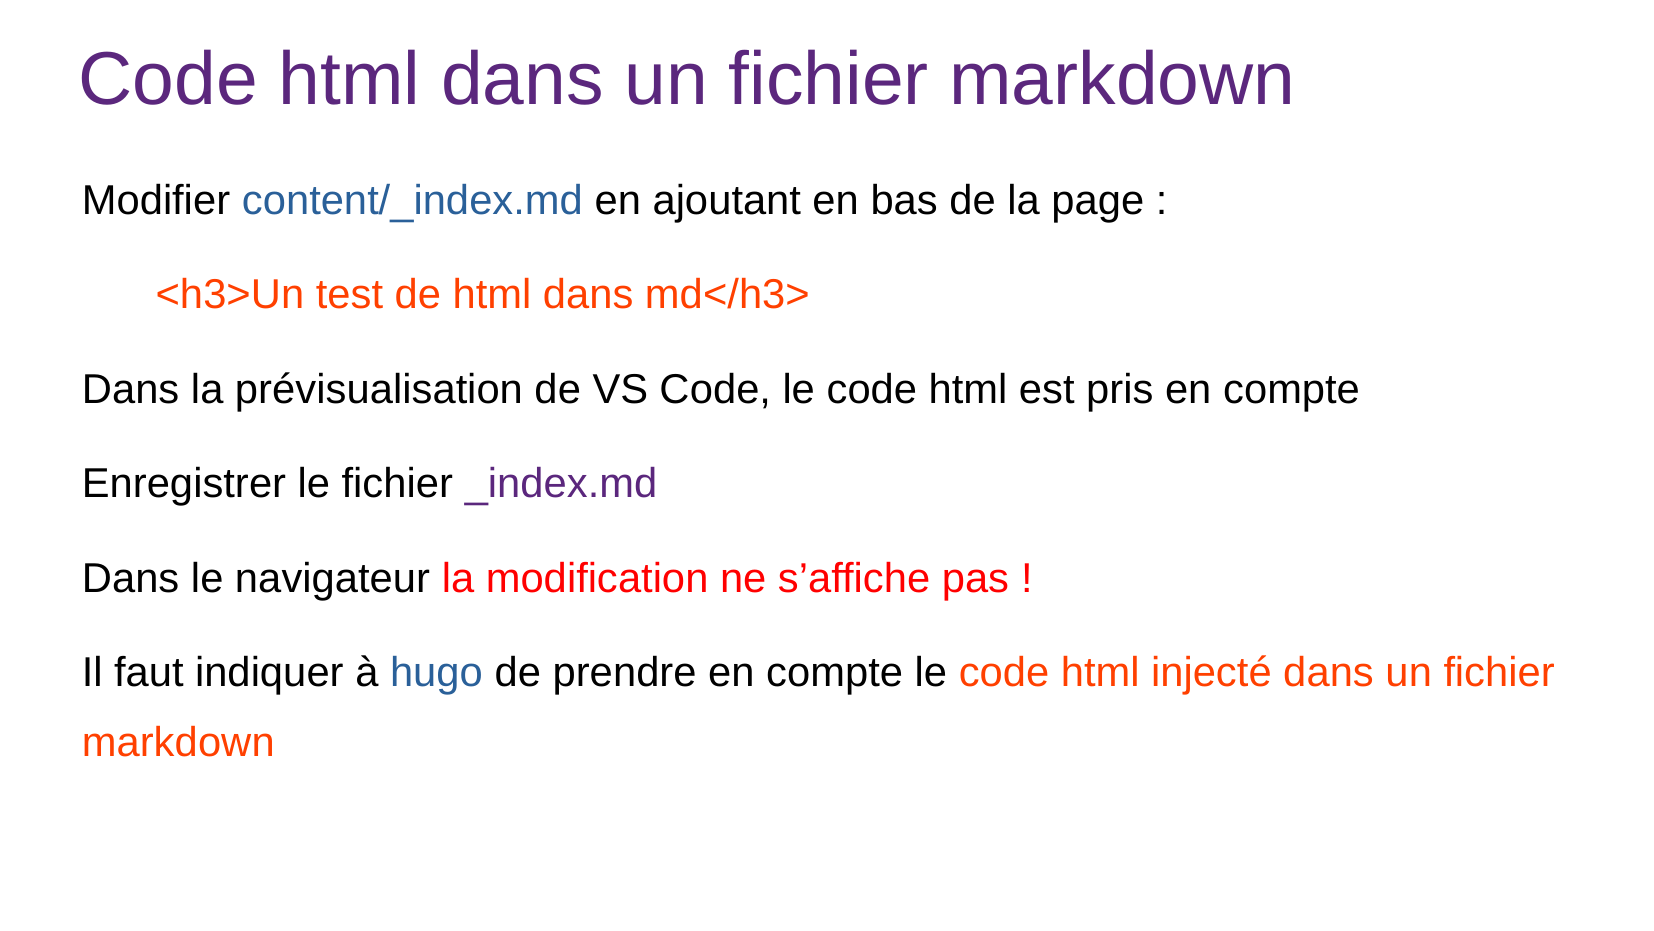

# Code html dans un fichier markdown
Modifier content/_index.md en ajoutant en bas de la page :
	<h3>Un test de html dans md</h3>
Dans la prévisualisation de VS Code, le code html est pris en compte
Enregistrer le fichier _index.md
Dans le navigateur la modification ne s’affiche pas !
Il faut indiquer à hugo de prendre en compte le code html injecté dans un fichier markdown